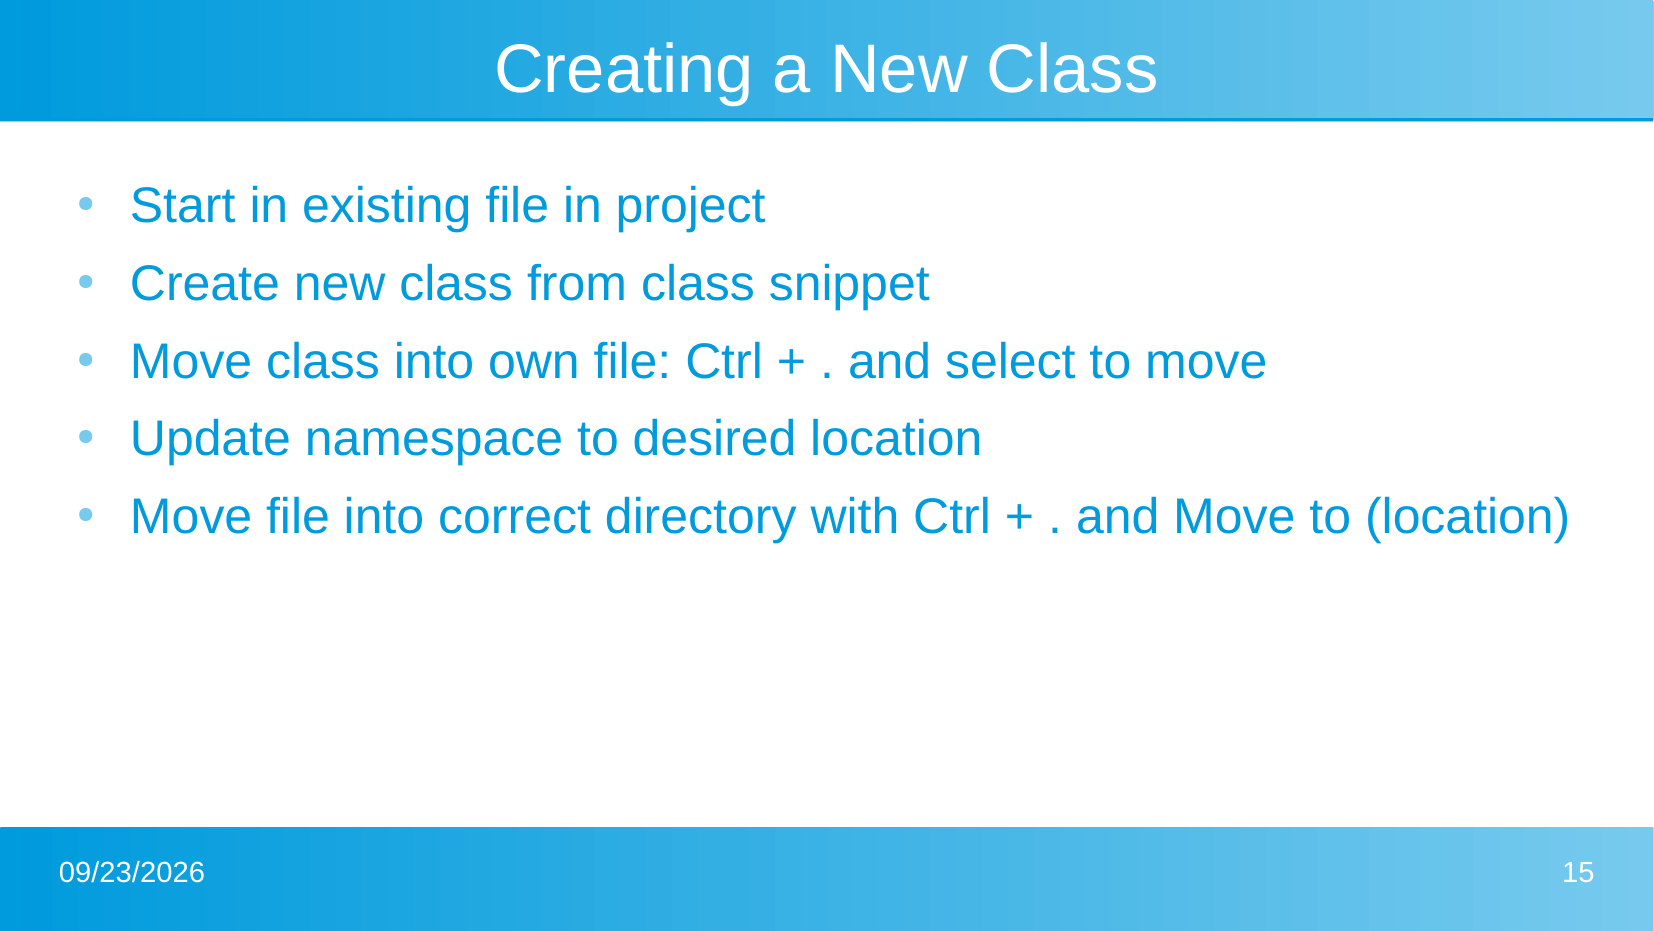

# Creating a New Class
Start in existing file in project
Create new class from class snippet
Move class into own file: Ctrl + . and select to move
Update namespace to desired location
Move file into correct directory with Ctrl + . and Move to (location)
15